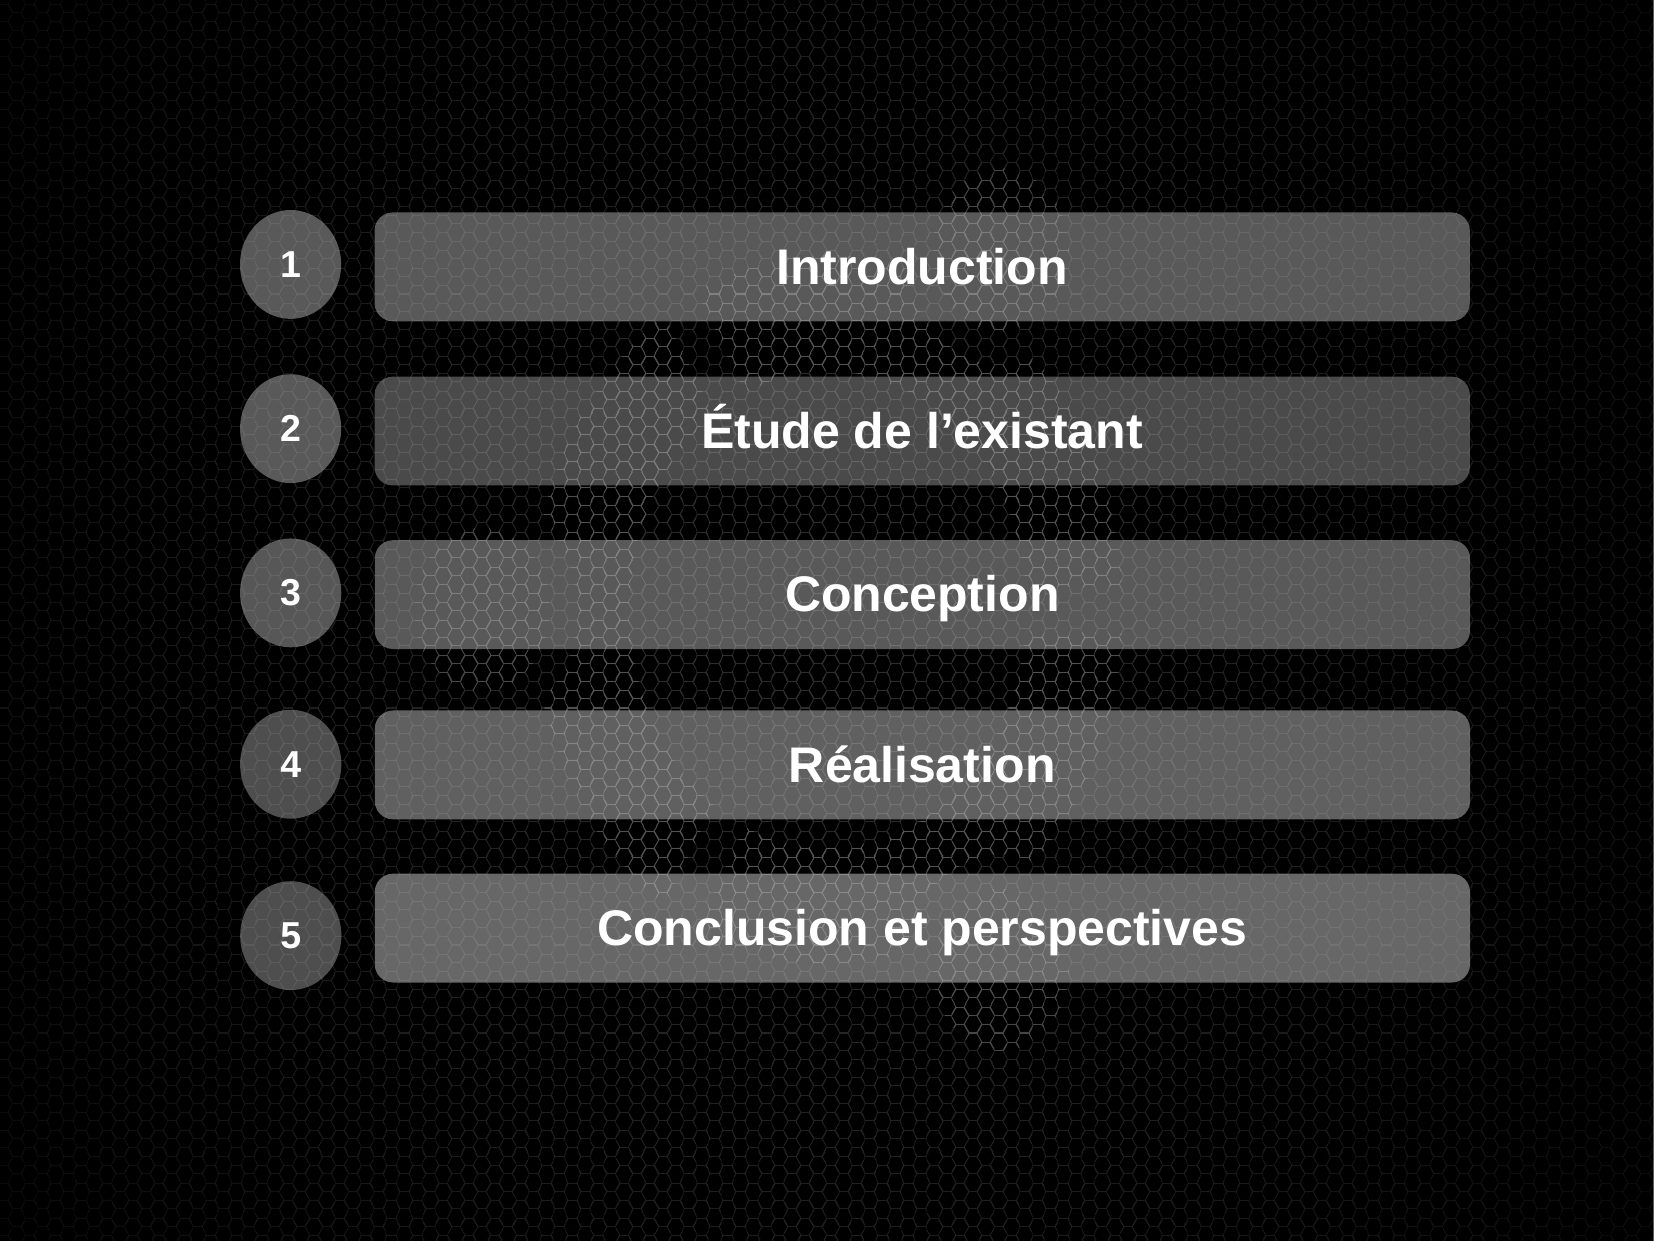

1
Introduction
2
Étude de l’existant
3
Conception
4
Réalisation
Conclusion et perspectives
5